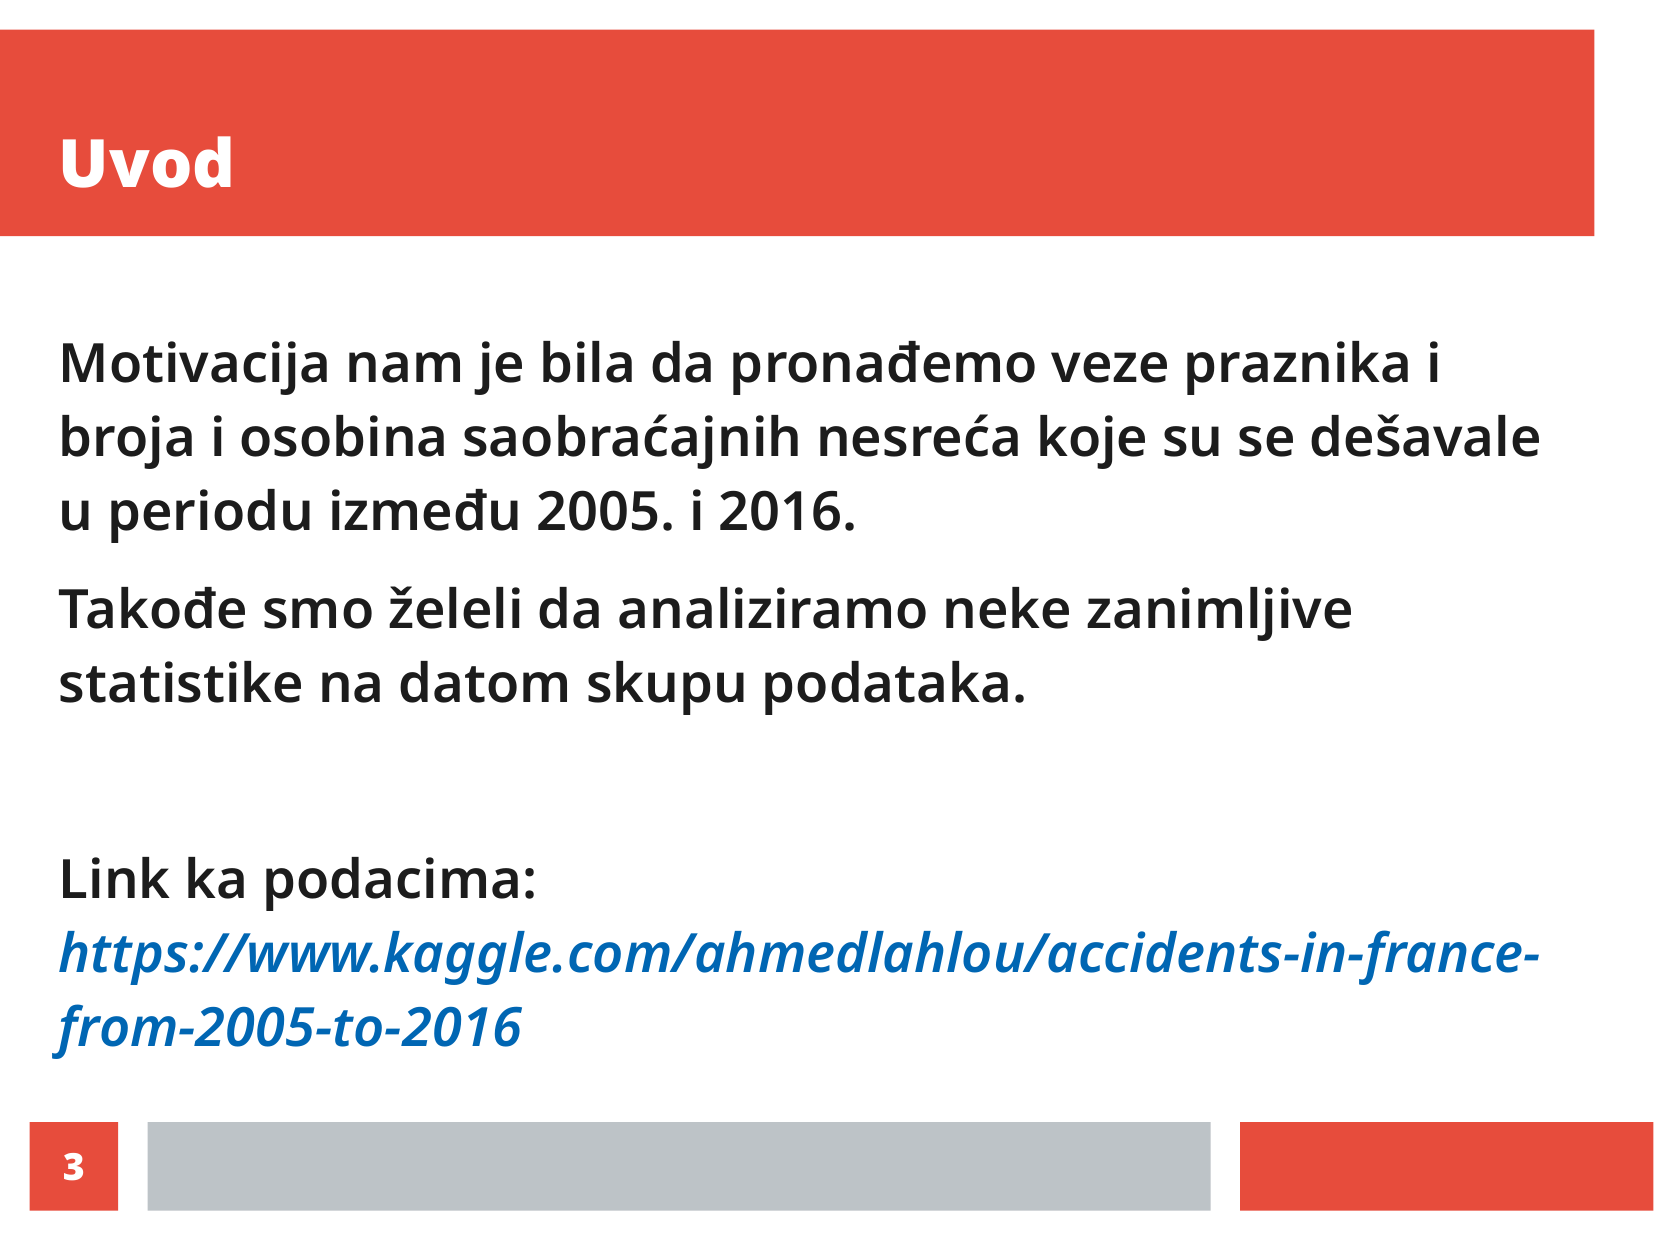

# Uvod
Motivacija nam je bila da pronađemo veze praznika i broja i osobina saobraćajnih nesreća koje su se dešavale u periodu između 2005. i 2016.
Takođe smo želeli da analiziramo neke zanimljive statistike na datom skupu podataka.
Link ka podacima: https://www.kaggle.com/ahmedlahlou/accidents-in-france-from-2005-to-2016
3